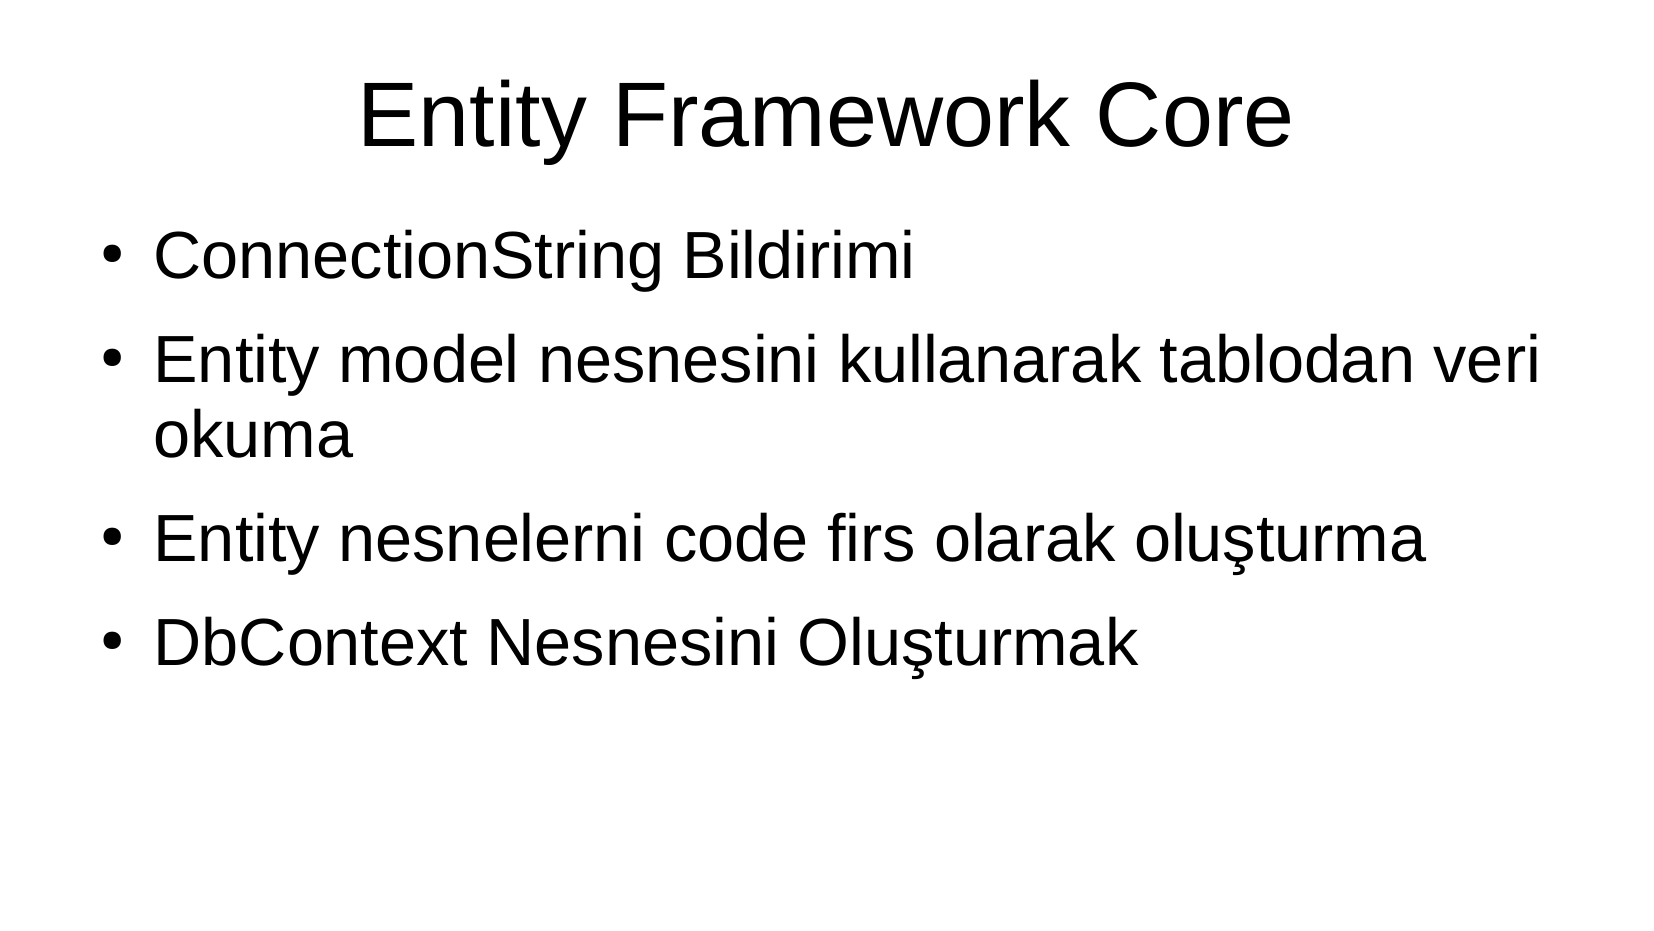

# Entity Framework Core
ConnectionString Bildirimi
Entity model nesnesini kullanarak tablodan veri okuma
Entity nesnelerni code firs olarak oluşturma
DbContext Nesnesini Oluşturmak